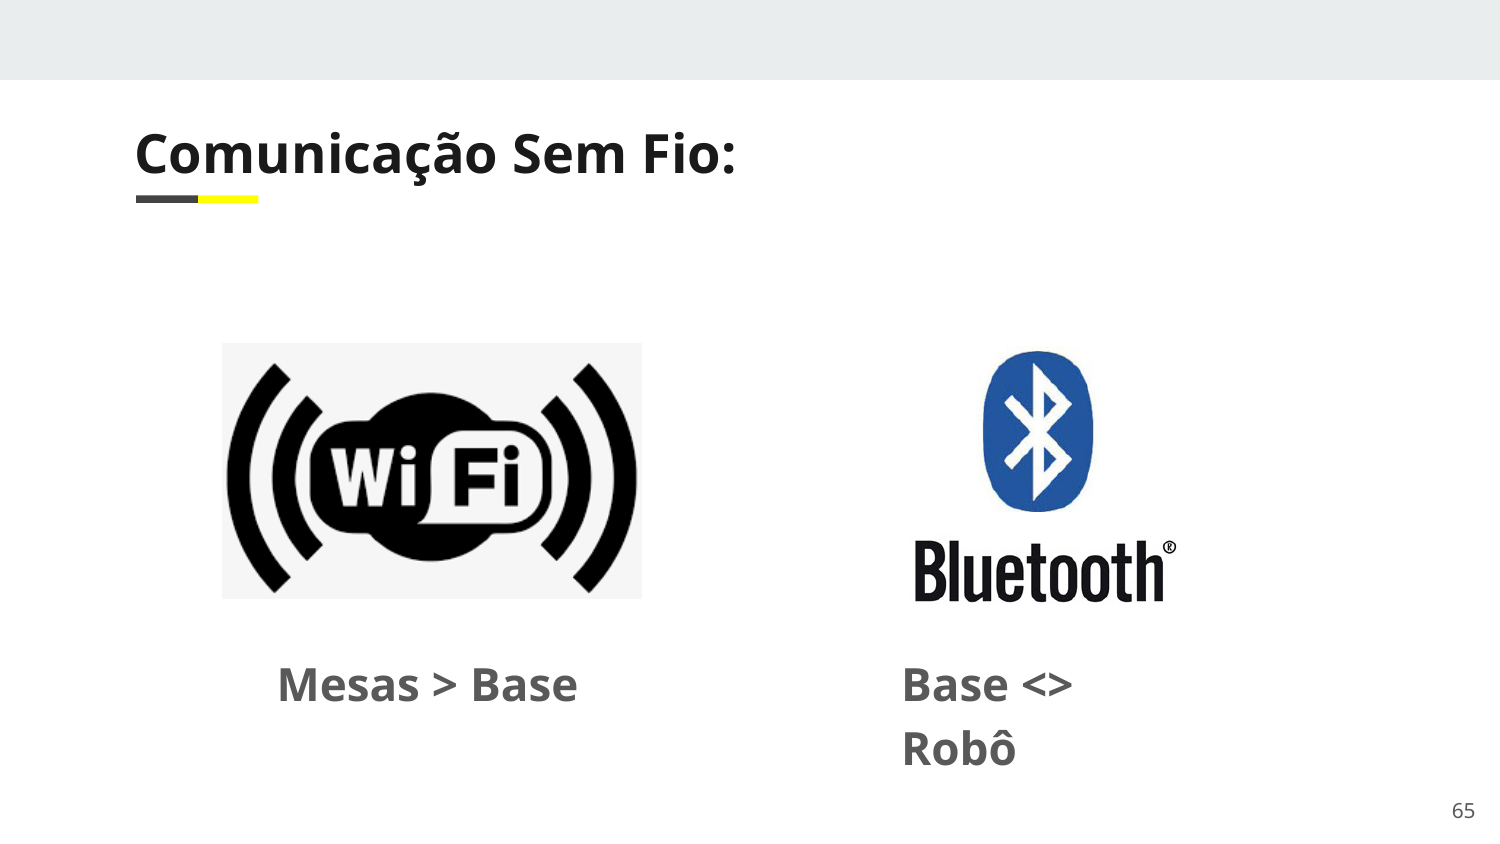

# Comunicação Sem Fio:
Mesas > Base
Base <> Robô